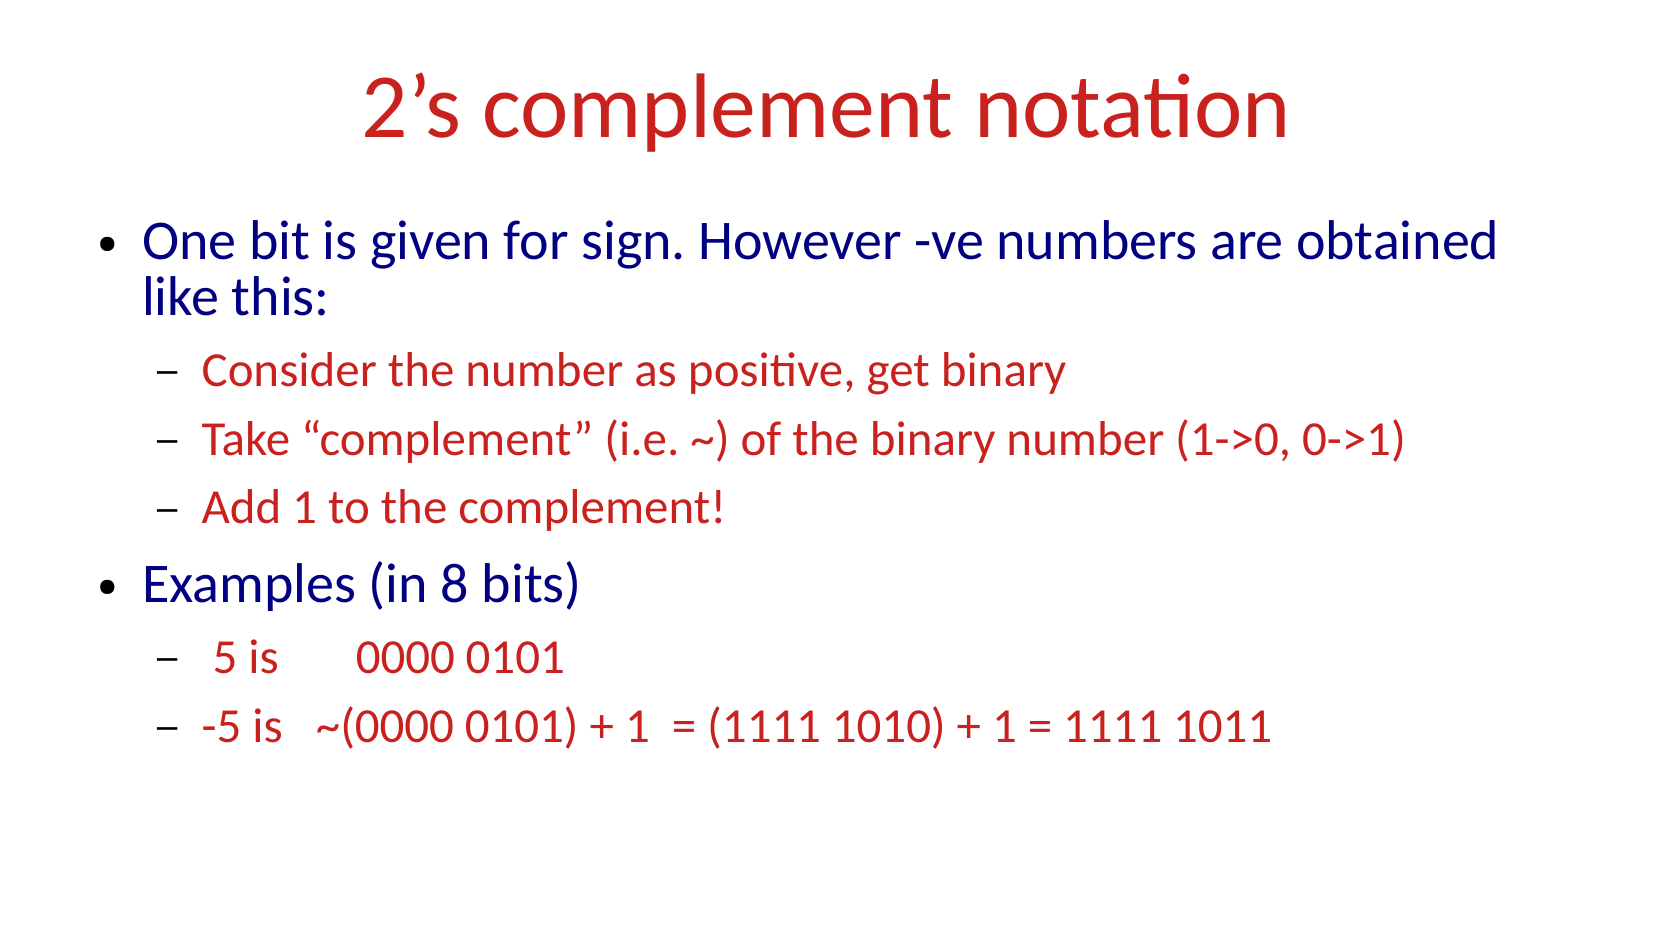

# 2’s complement notation
One bit is given for sign. However -ve numbers are obtained like this:
Consider the number as positive, get binary
Take “complement” (i.e. ~) of the binary number (1->0, 0->1)
Add 1 to the complement!
Examples (in 8 bits)
 5 is 0000 0101
-5 is ~(0000 0101) + 1 = (1111 1010) + 1 = 1111 1011